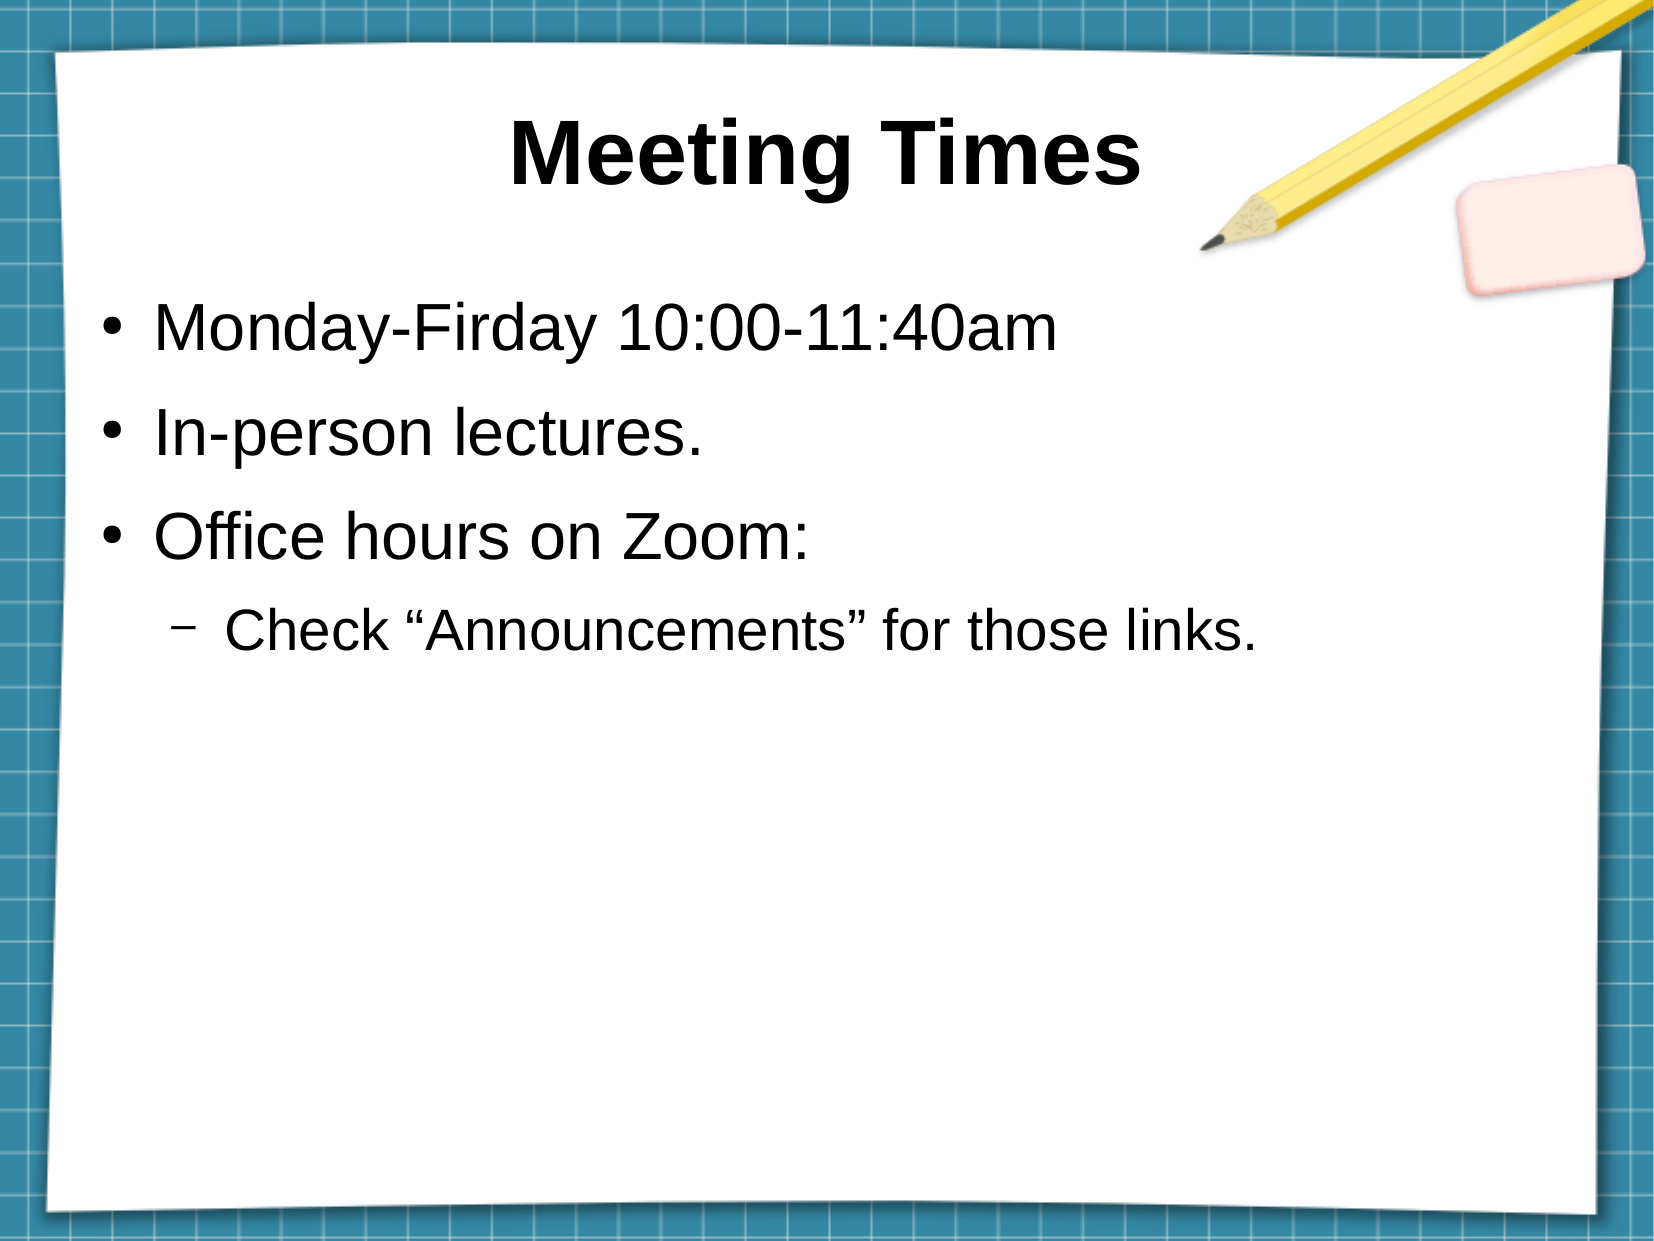

# Meeting Times
Monday-Firday 10:00-11:40am
In-person lectures.
Office hours on Zoom:
Check “Announcements” for those links.